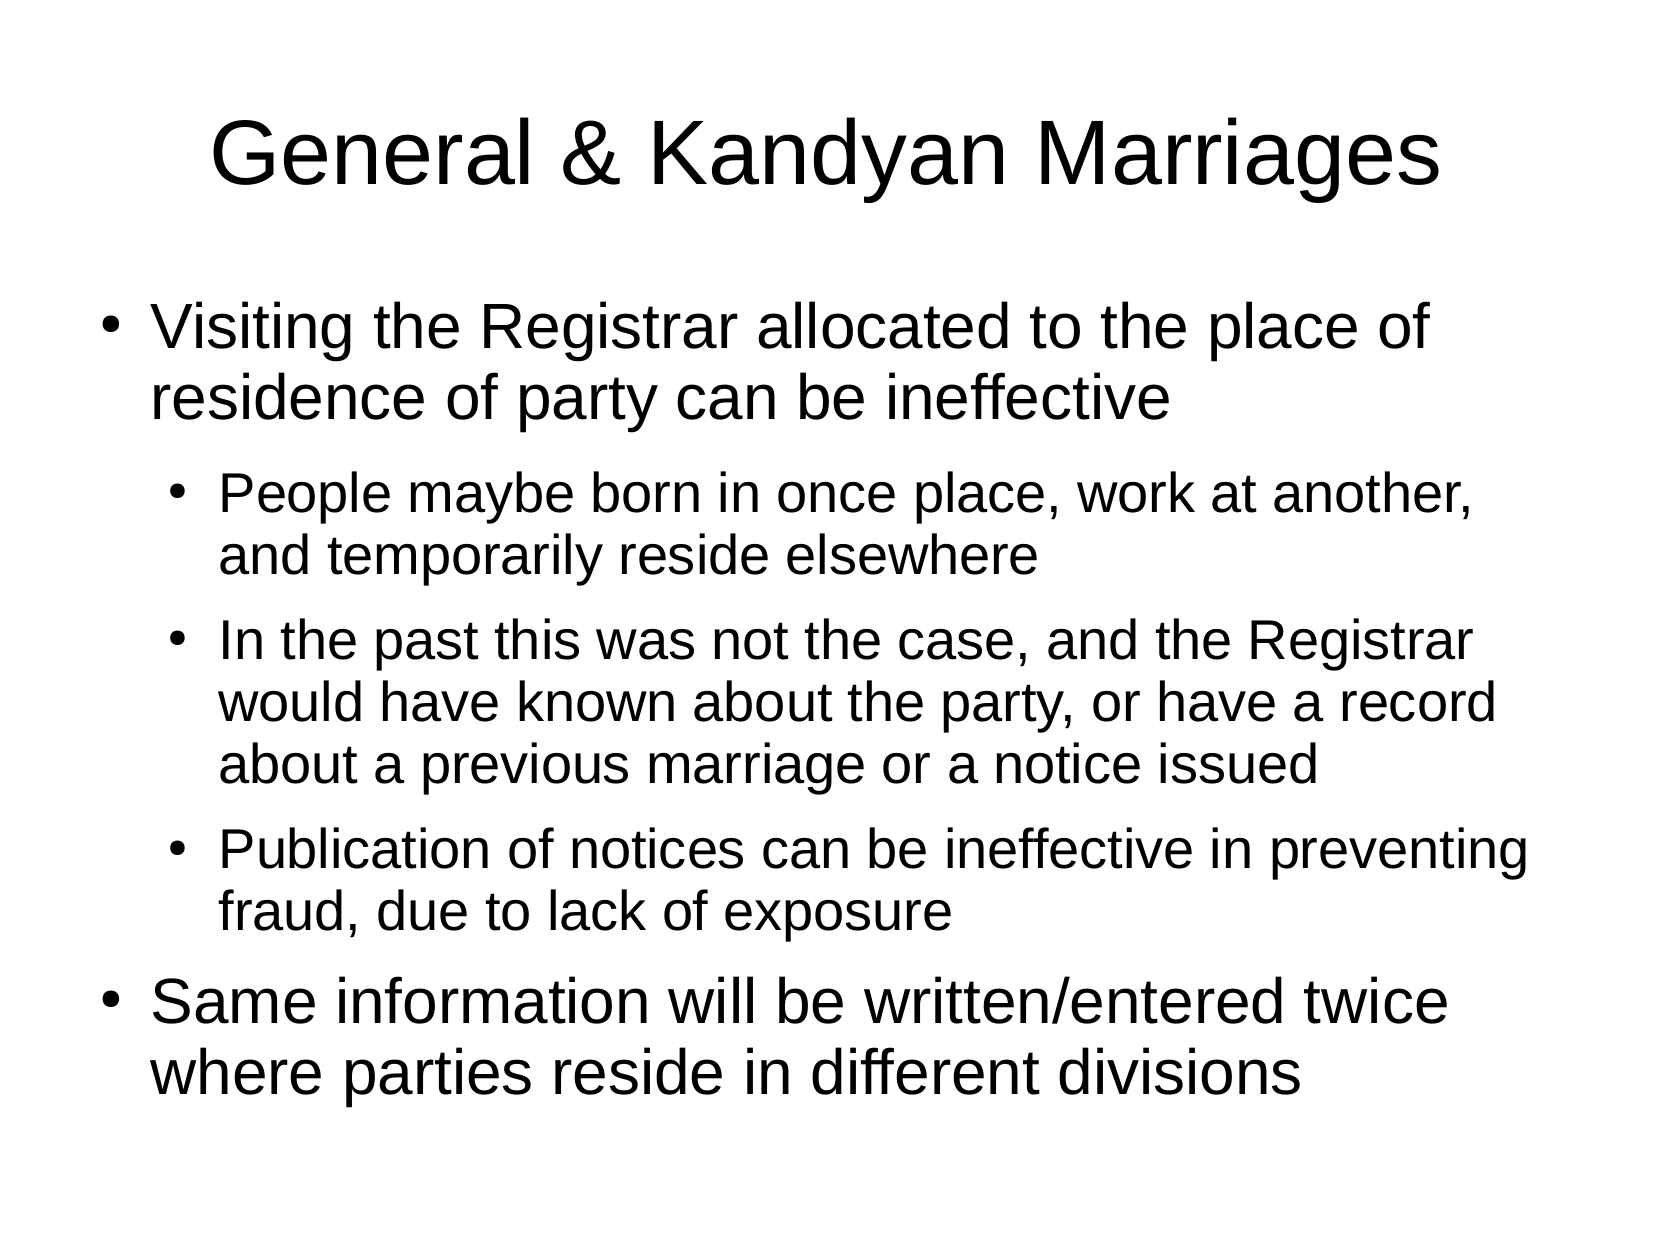

# General & Kandyan Marriages
Visiting the Registrar allocated to the place of residence of party can be ineffective
People maybe born in once place, work at another, and temporarily reside elsewhere
In the past this was not the case, and the Registrar would have known about the party, or have a record about a previous marriage or a notice issued
Publication of notices can be ineffective in preventing fraud, due to lack of exposure
Same information will be written/entered twice where parties reside in different divisions